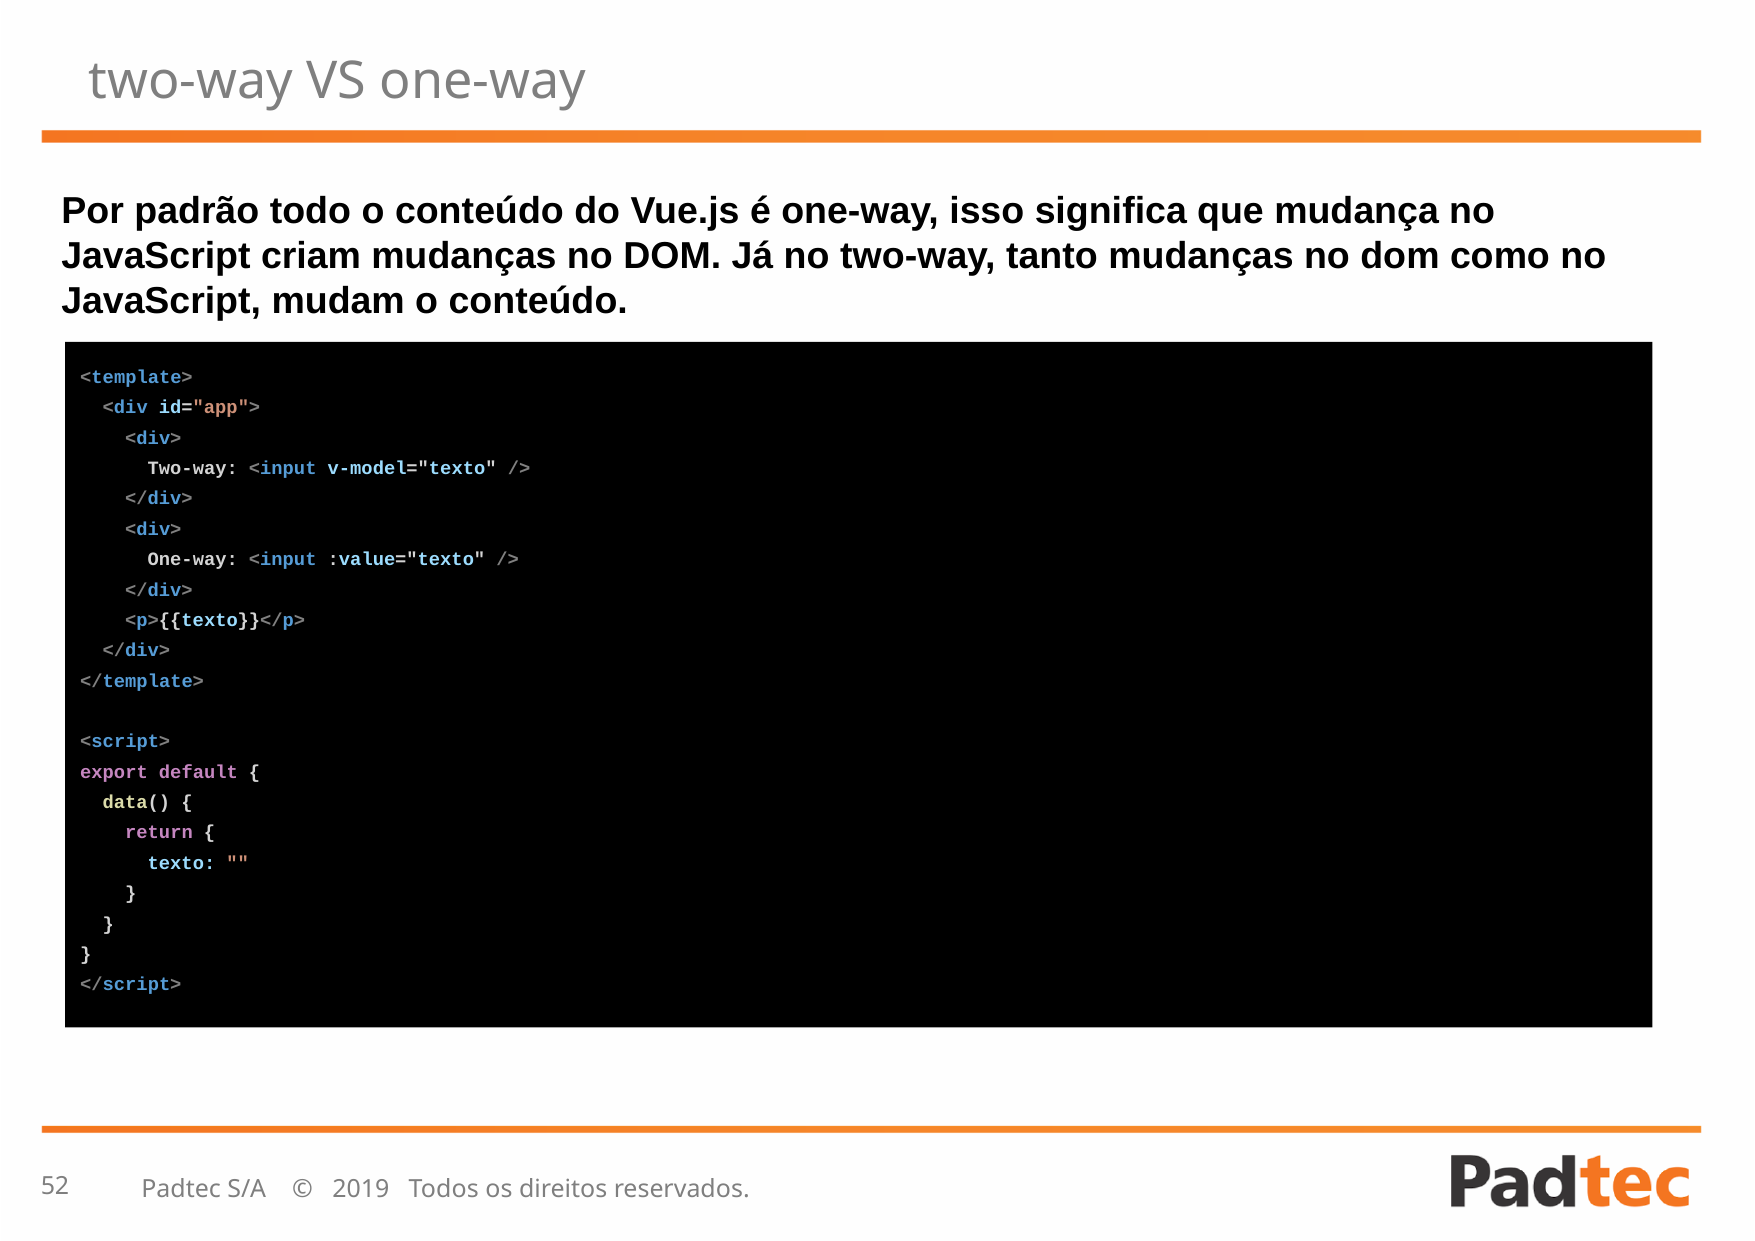

# two-way VS one-way
Por padrão todo o conteúdo do Vue.js é one-way, isso significa que mudança no JavaScript criam mudanças no DOM. Já no two-way, tanto mudanças no dom como no JavaScript, mudam o conteúdo.
<template>
 <div id="app">
 <div>
 Two-way: <input v-model="texto" />
 </div>
 <div>
 One-way: <input :value="texto" />
 </div>
 <p>{{texto}}</p>
 </div>
</template>
<script>
export default {
 data() {
 return {
 texto: ""
 }
 }
}
</script>